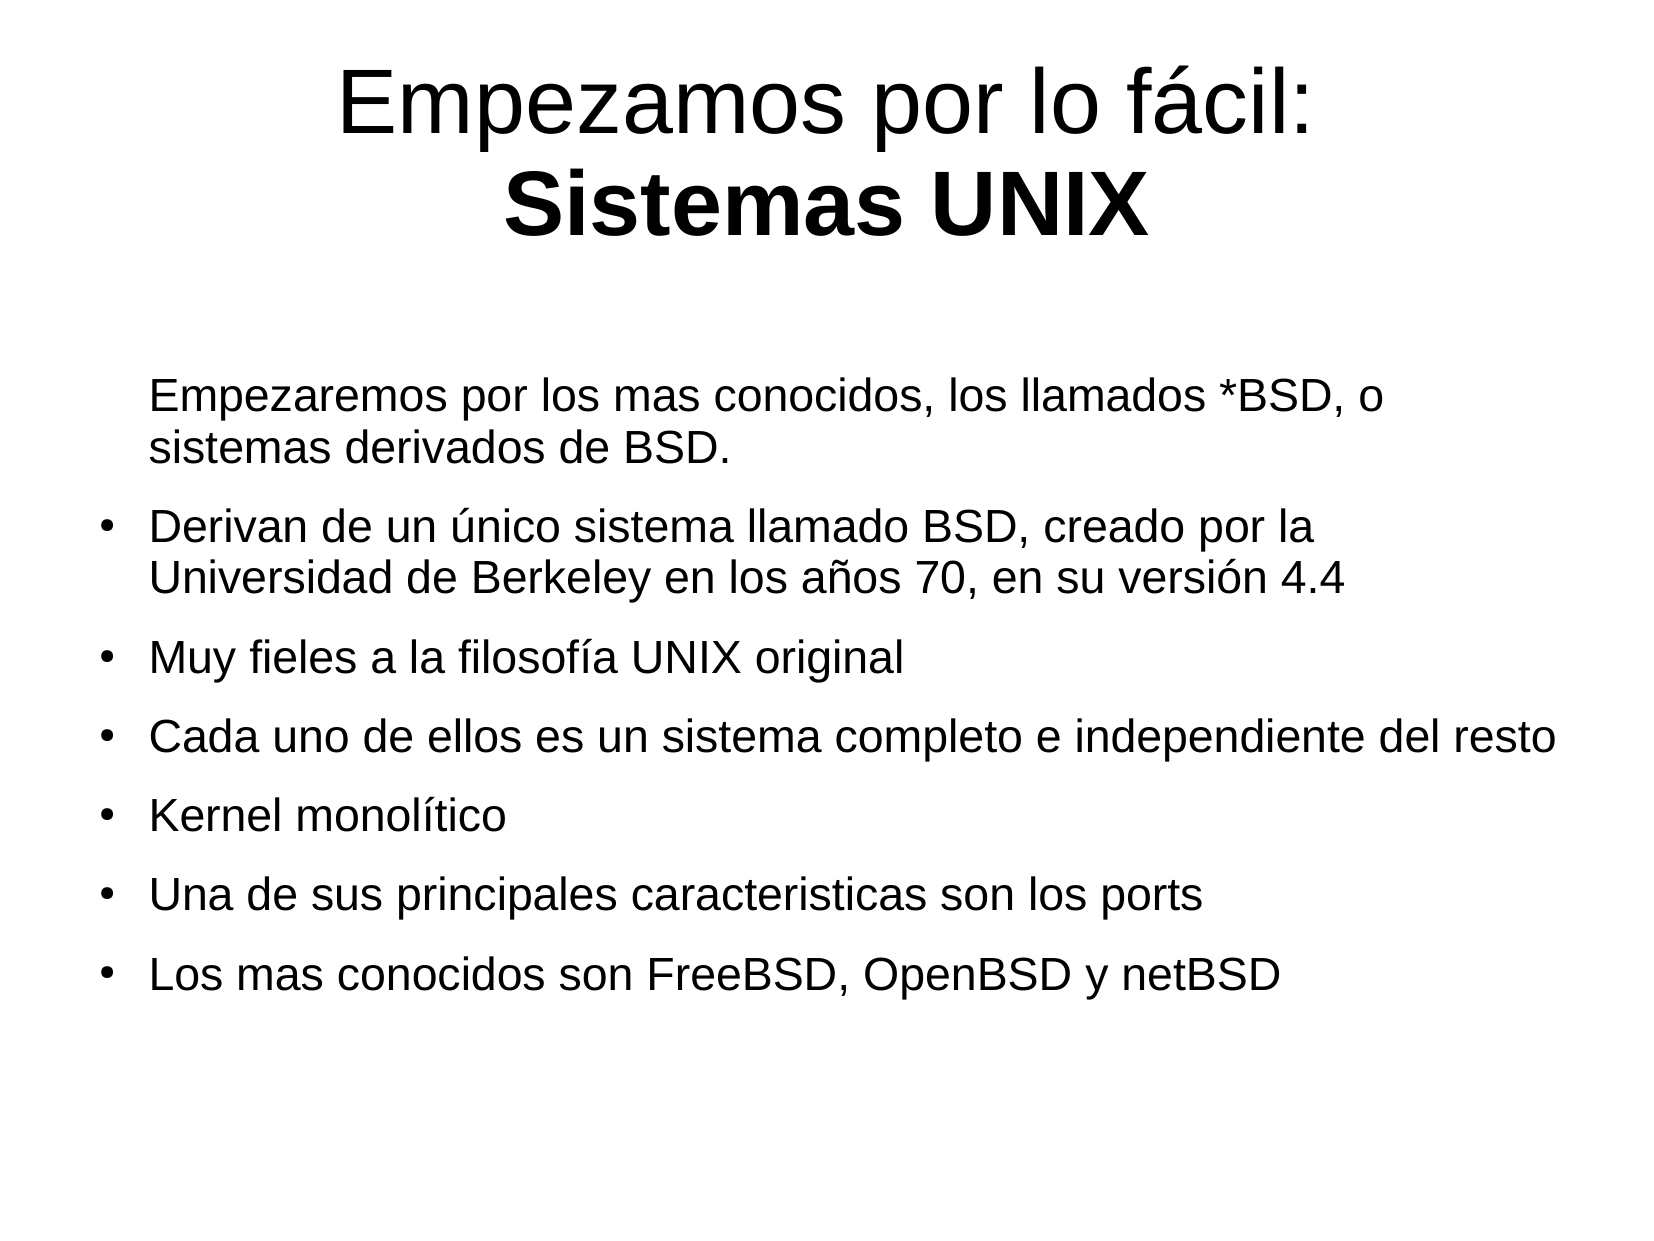

# Empezamos por lo fácil: Sistemas UNIX
Empezaremos por los mas conocidos, los llamados *BSD, o sistemas derivados de BSD.
Derivan de un único sistema llamado BSD, creado por la Universidad de Berkeley en los años 70, en su versión 4.4
Muy fieles a la filosofía UNIX original
Cada uno de ellos es un sistema completo e independiente del resto
Kernel monolítico
Una de sus principales caracteristicas son los ports
Los mas conocidos son FreeBSD, OpenBSD y netBSD